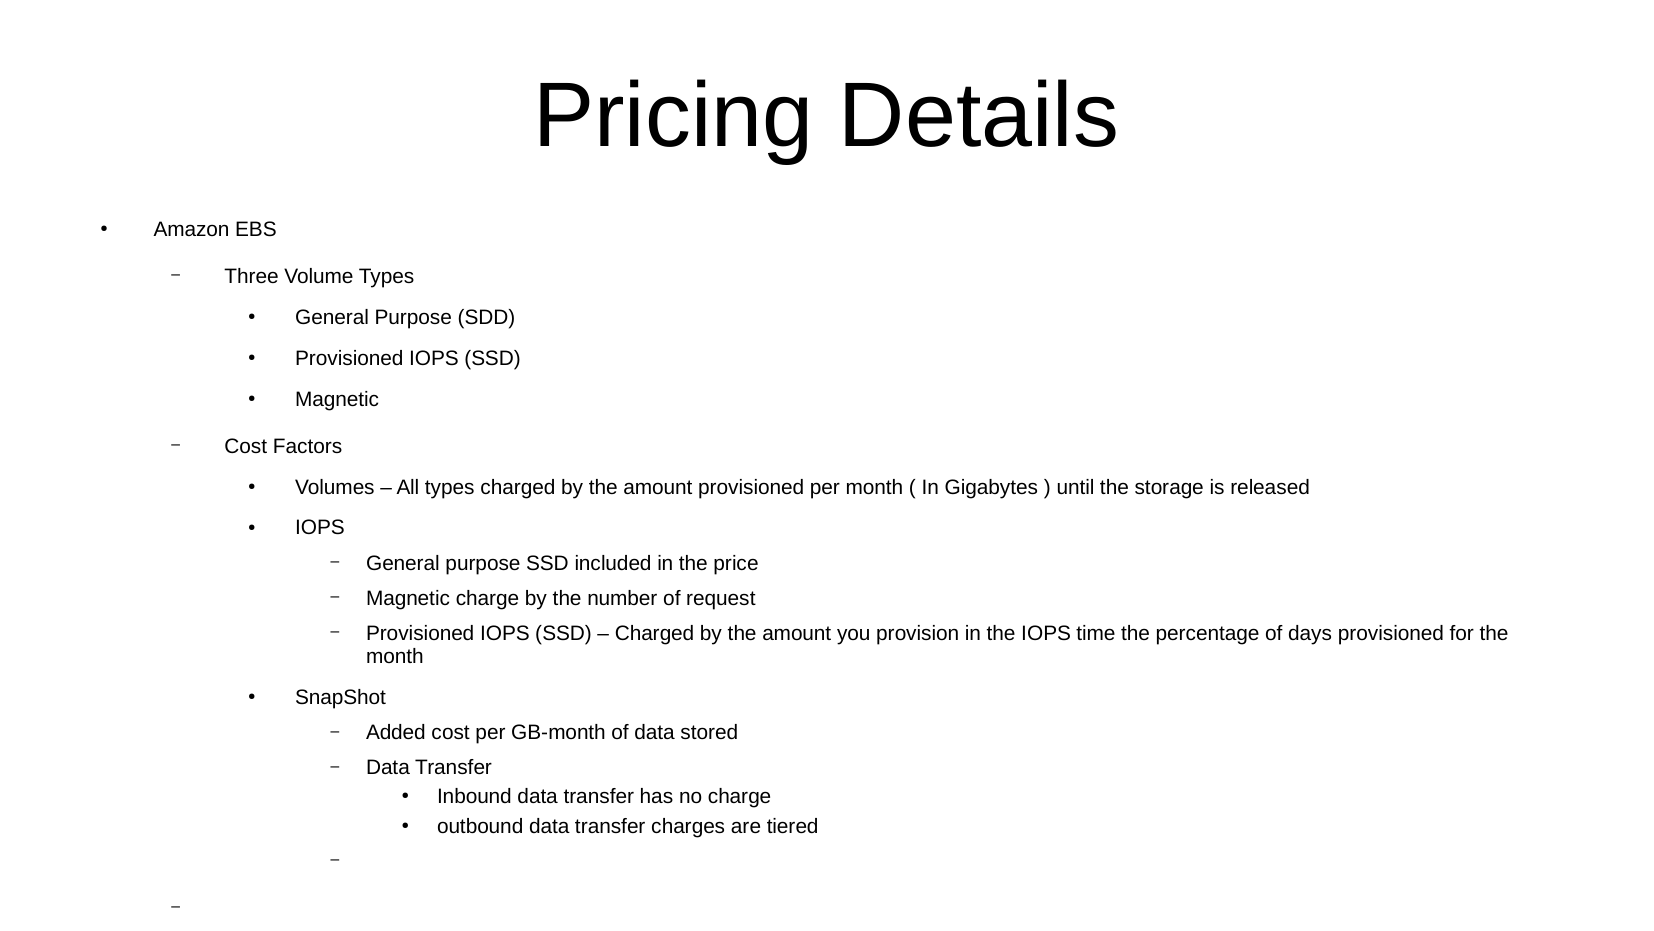

# Pricing Details
Amazon EBS
Three Volume Types
General Purpose (SDD)
Provisioned IOPS (SSD)
Magnetic
Cost Factors
Volumes – All types charged by the amount provisioned per month ( In Gigabytes ) until the storage is released
IOPS
General purpose SSD included in the price
Magnetic charge by the number of request
Provisioned IOPS (SSD) – Charged by the amount you provision in the IOPS time the percentage of days provisioned for the month
SnapShot
Added cost per GB-month of data stored
Data Transfer
Inbound data transfer has no charge
outbound data transfer charges are tiered